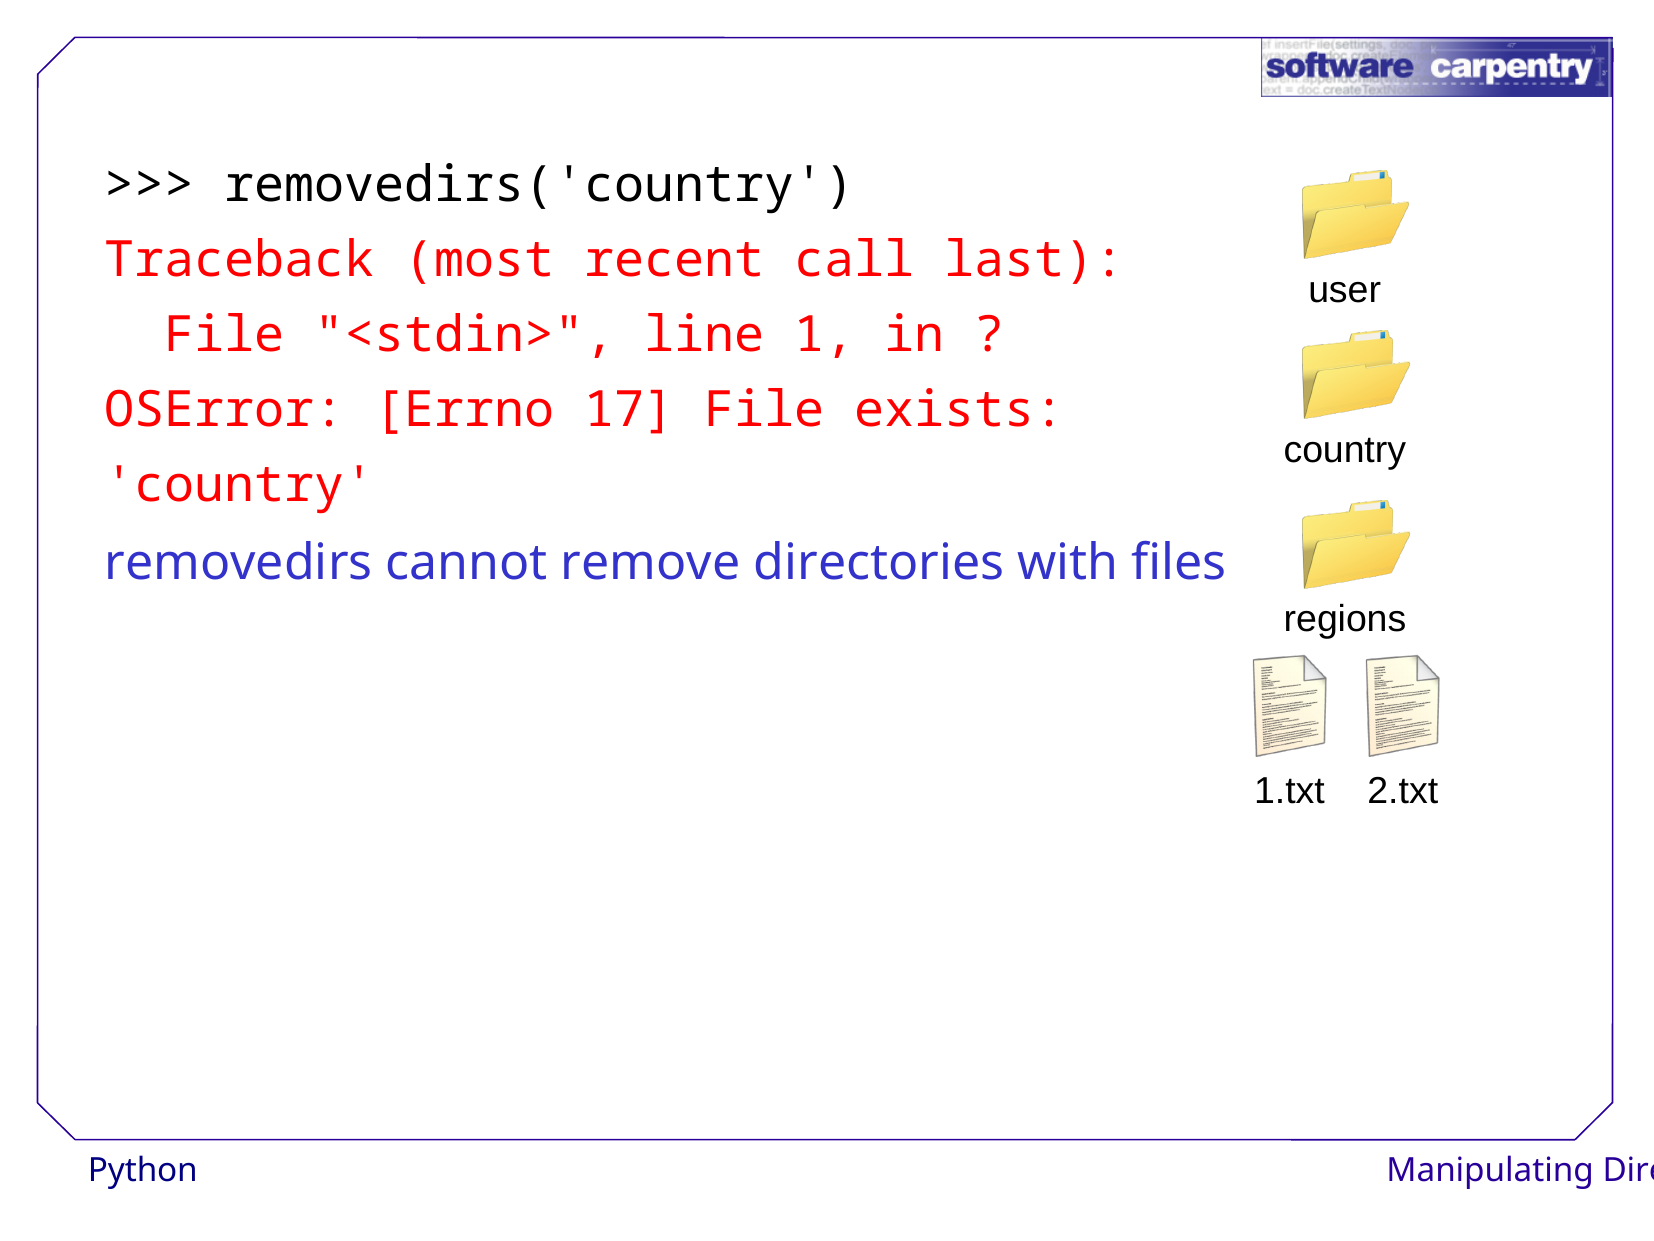

>>> removedirs('country')
Traceback (most recent call last):
 File "<stdin>", line 1, in ?
OSError: [Errno 17] File exists:
'country'
user
country
regions
removedirs cannot remove directories with files
1.txt
2.txt